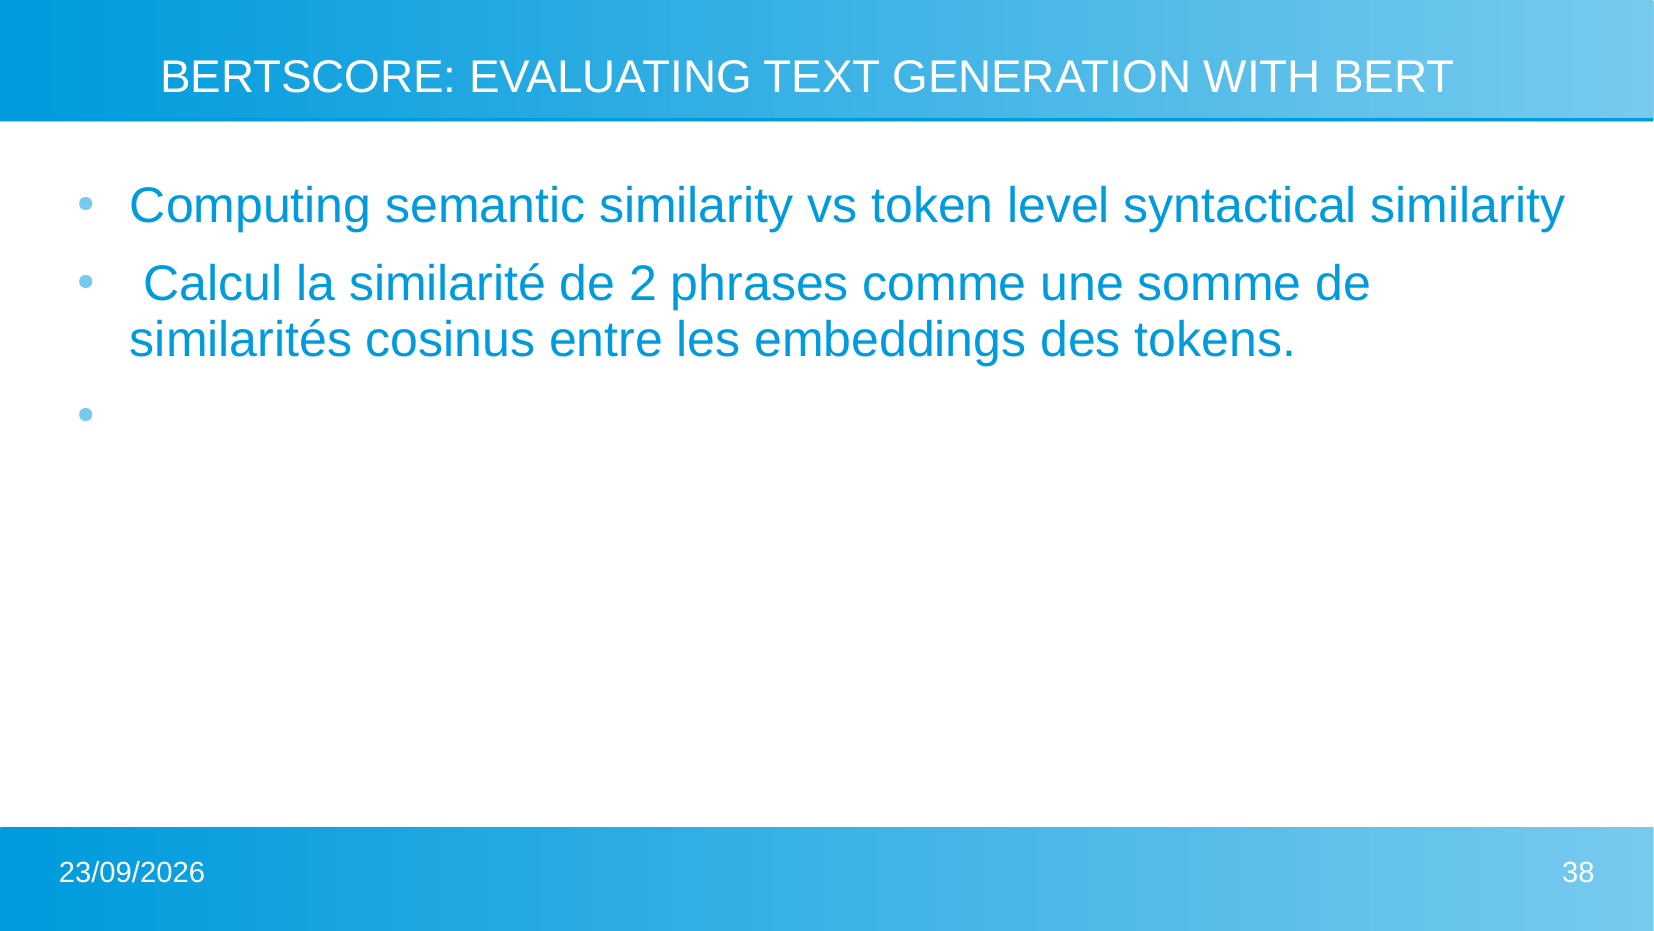

# BERTSCORE: EVALUATING TEXT GENERATION WITH BERT
Computing semantic similarity vs token level syntactical similarity
 Calcul la similarité de 2 phrases comme une somme de similarités cosinus entre les embeddings des tokens.
38